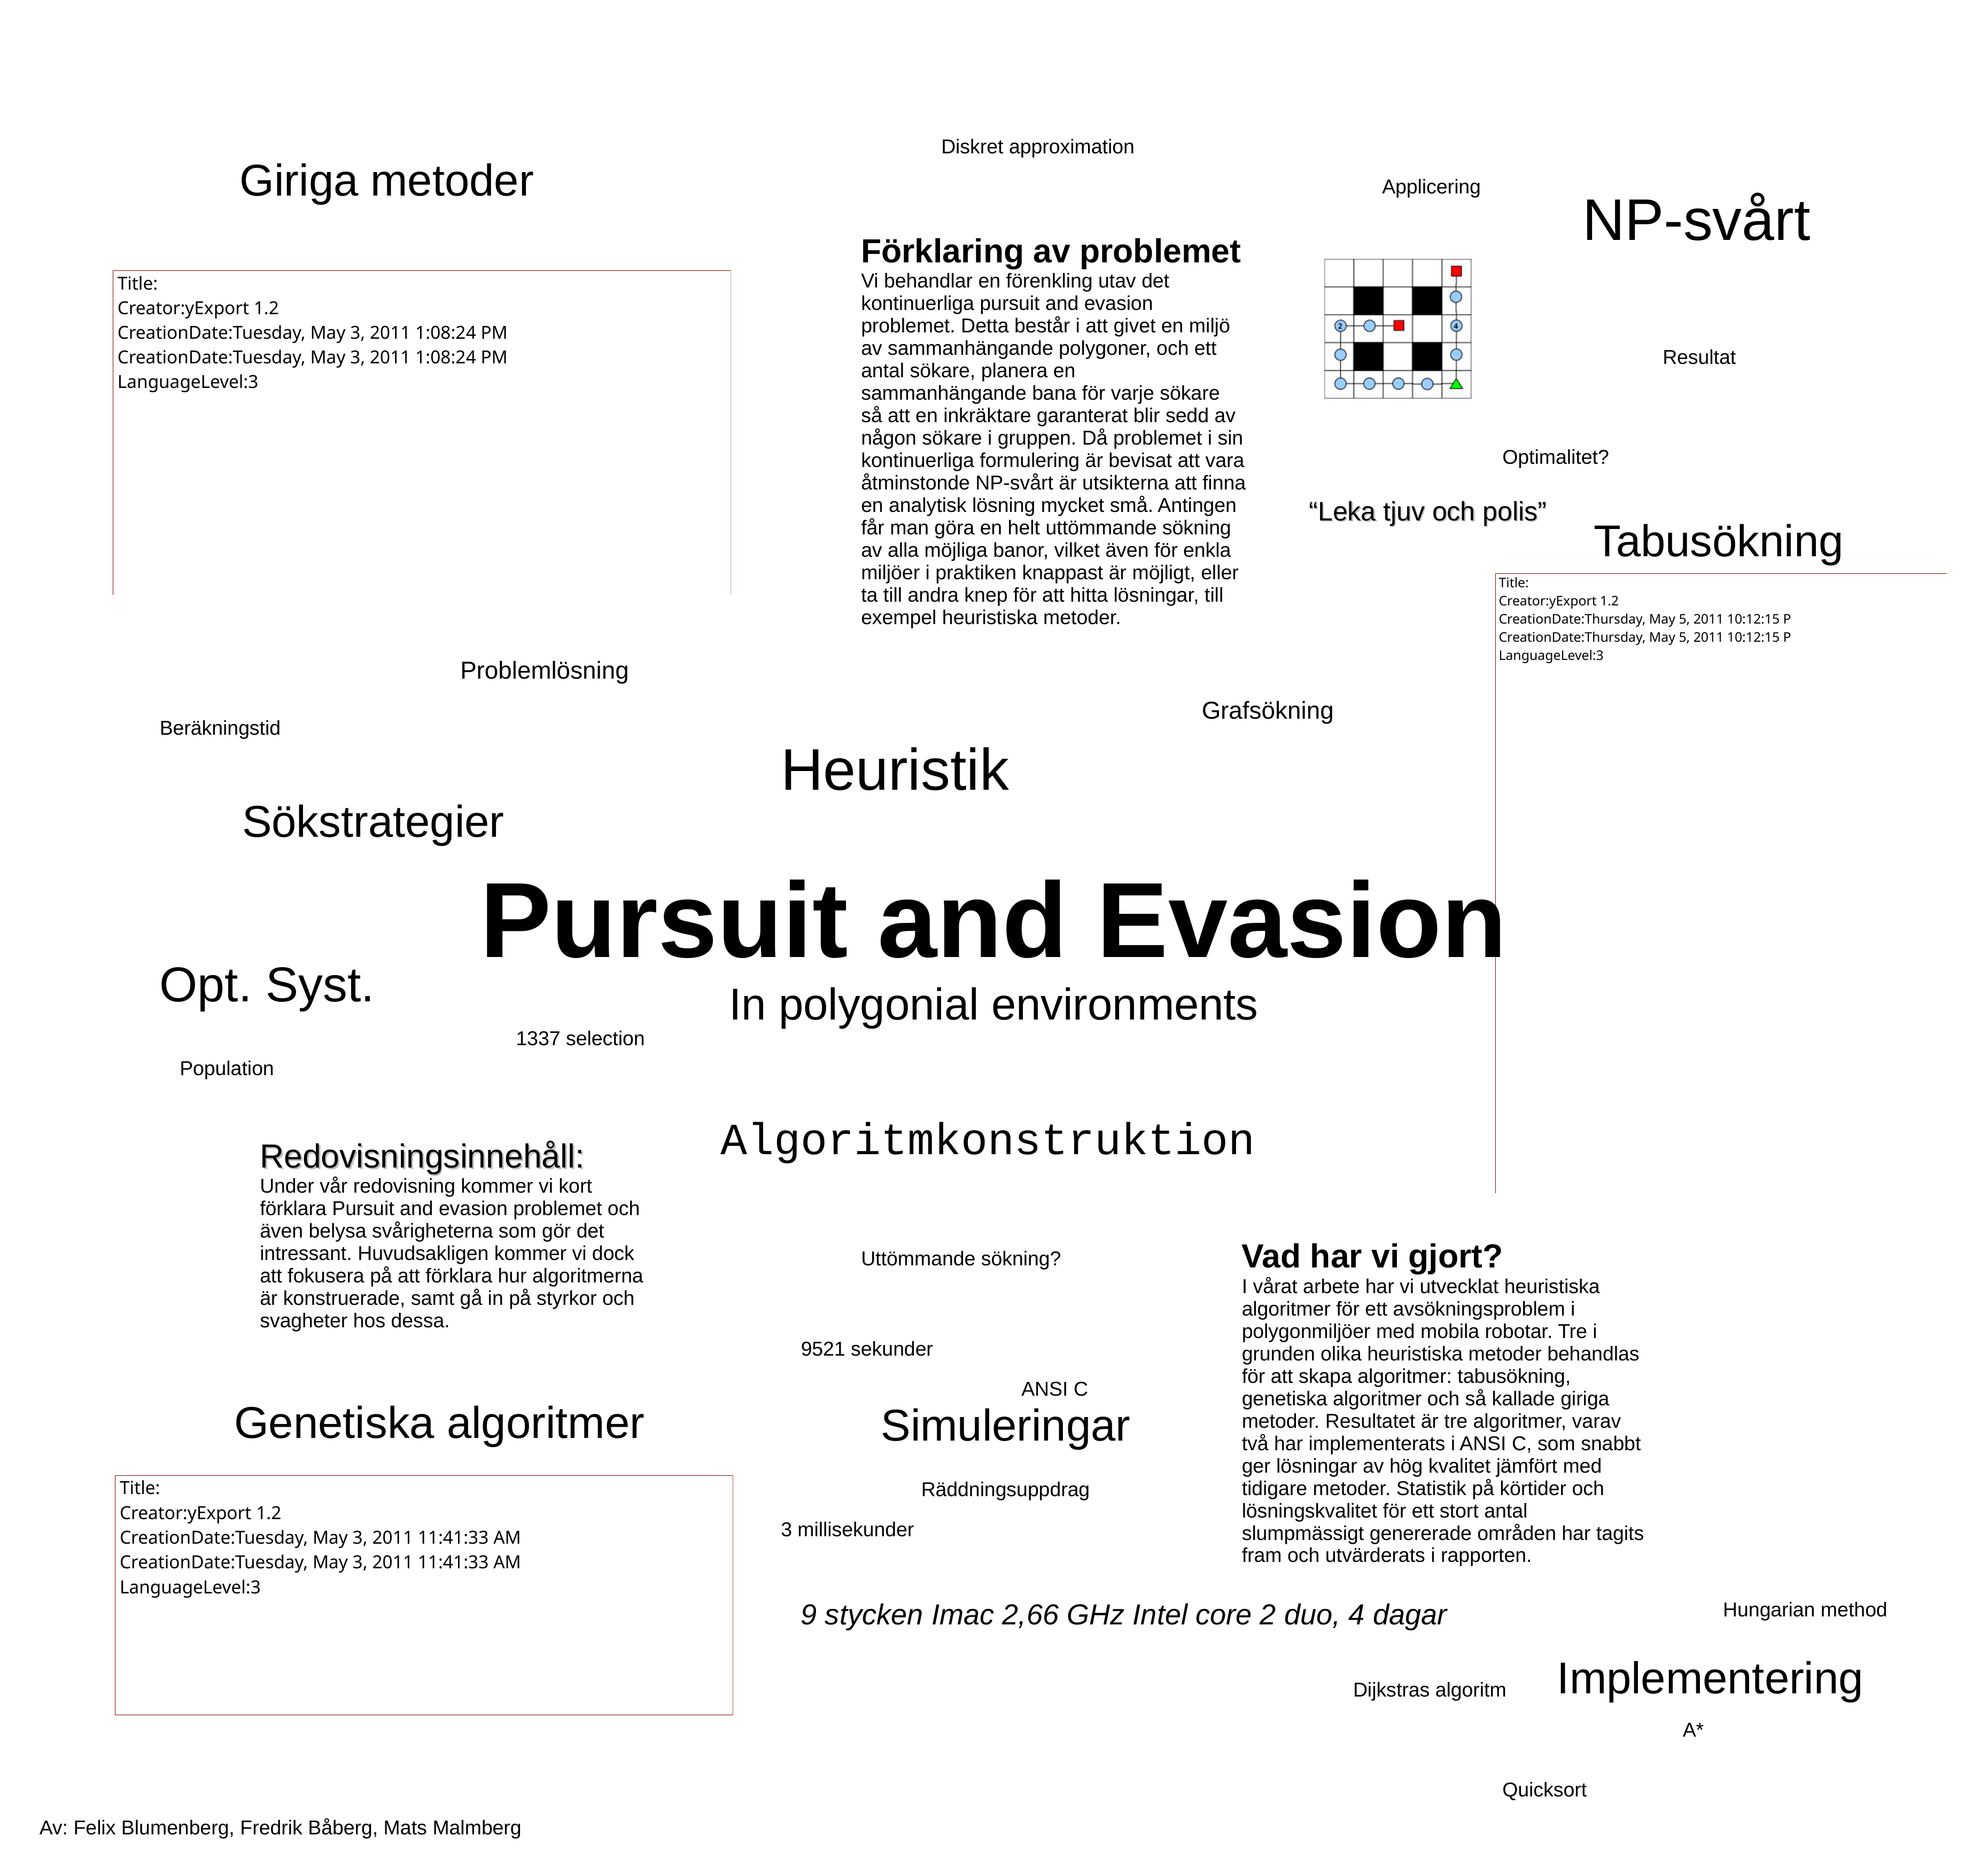

Diskret approximation
Giriga metoder
Applicering
NP-svårt
Förklaring av problemet
Vi behandlar en förenkling utav det kontinuerliga pursuit and evasion problemet. Detta består i att givet en miljö av sammanhängande polygoner, och ett antal sökare, planera en sammanhängande bana för varje sökare så att en inkräktare garanterat blir sedd av någon sökare i gruppen. Då problemet i sin kontinuerliga formulering är bevisat att vara åtminstonde NP-svårt är utsikterna att finna en analytisk lösning mycket små. Antingen får man göra en helt uttömmande sökning av alla möjliga banor, vilket även för enkla miljöer i praktiken knappast är möjligt, eller ta till andra knep för att hitta lösningar, till exempel heuristiska metoder.
Resultat
Optimalitet?
“Leka tjuv och polis”
Tabusökning
Problemlösning
Grafsökning
Beräkningstid
Heuristik
Sökstrategier
Pursuit and Evasion
In polygonial environments
Opt. Syst.
1337 selection
Population
Algoritmkonstruktion
Redovisningsinnehåll:
Under vår redovisning kommer vi kort förklara Pursuit and evasion problemet och även belysa svårigheterna som gör det intressant. Huvudsakligen kommer vi dock att fokusera på att förklara hur algoritmerna är konstruerade, samt gå in på styrkor och svagheter hos dessa.
Vad har vi gjort?
I vårat arbete har vi utvecklat heuristiska algoritmer för ett avsökningsproblem i polygonmiljöer med mobila robotar. Tre i grunden olika heuristiska metoder behandlas för att skapa algoritmer: tabusökning, genetiska algoritmer och så kallade giriga metoder. Resultatet är tre algoritmer, varav två har implementerats i ANSI C, som snabbt ger lösningar av hög kvalitet jämfört med tidigare metoder. Statistik på körtider och lösningskvalitet för ett stort antal slumpmässigt genererade områden har tagits fram och utvärderats i rapporten.
Uttömmande sökning?
9521 sekunder
ANSI C
Genetiska algoritmer
Simuleringar
Räddningsuppdrag
3 millisekunder
9 stycken Imac 2,66 GHz Intel core 2 duo, 4 dagar
Hungarian method
Implementering
Dijkstras algoritm
A*
Quicksort
Av: Felix Blumenberg, Fredrik Båberg, Mats Malmberg